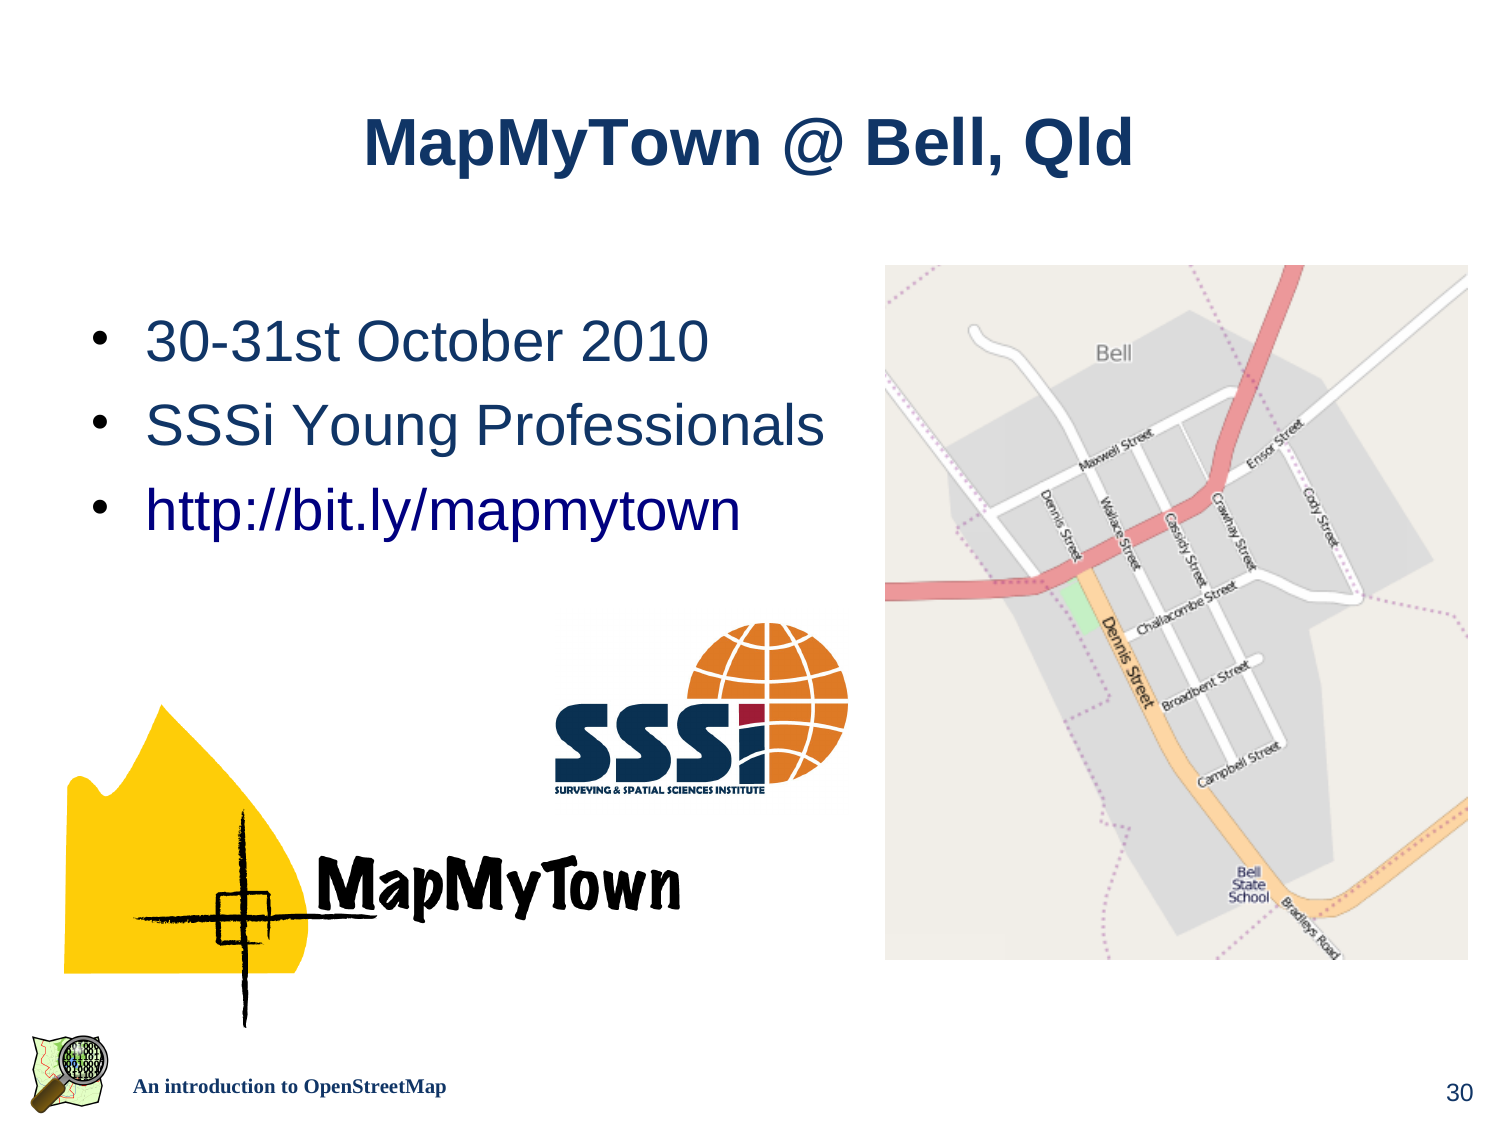

# MapMyTown @ Bell, Qld
30-31st October 2010
SSSi Young Professionals
http://bit.ly/mapmytown